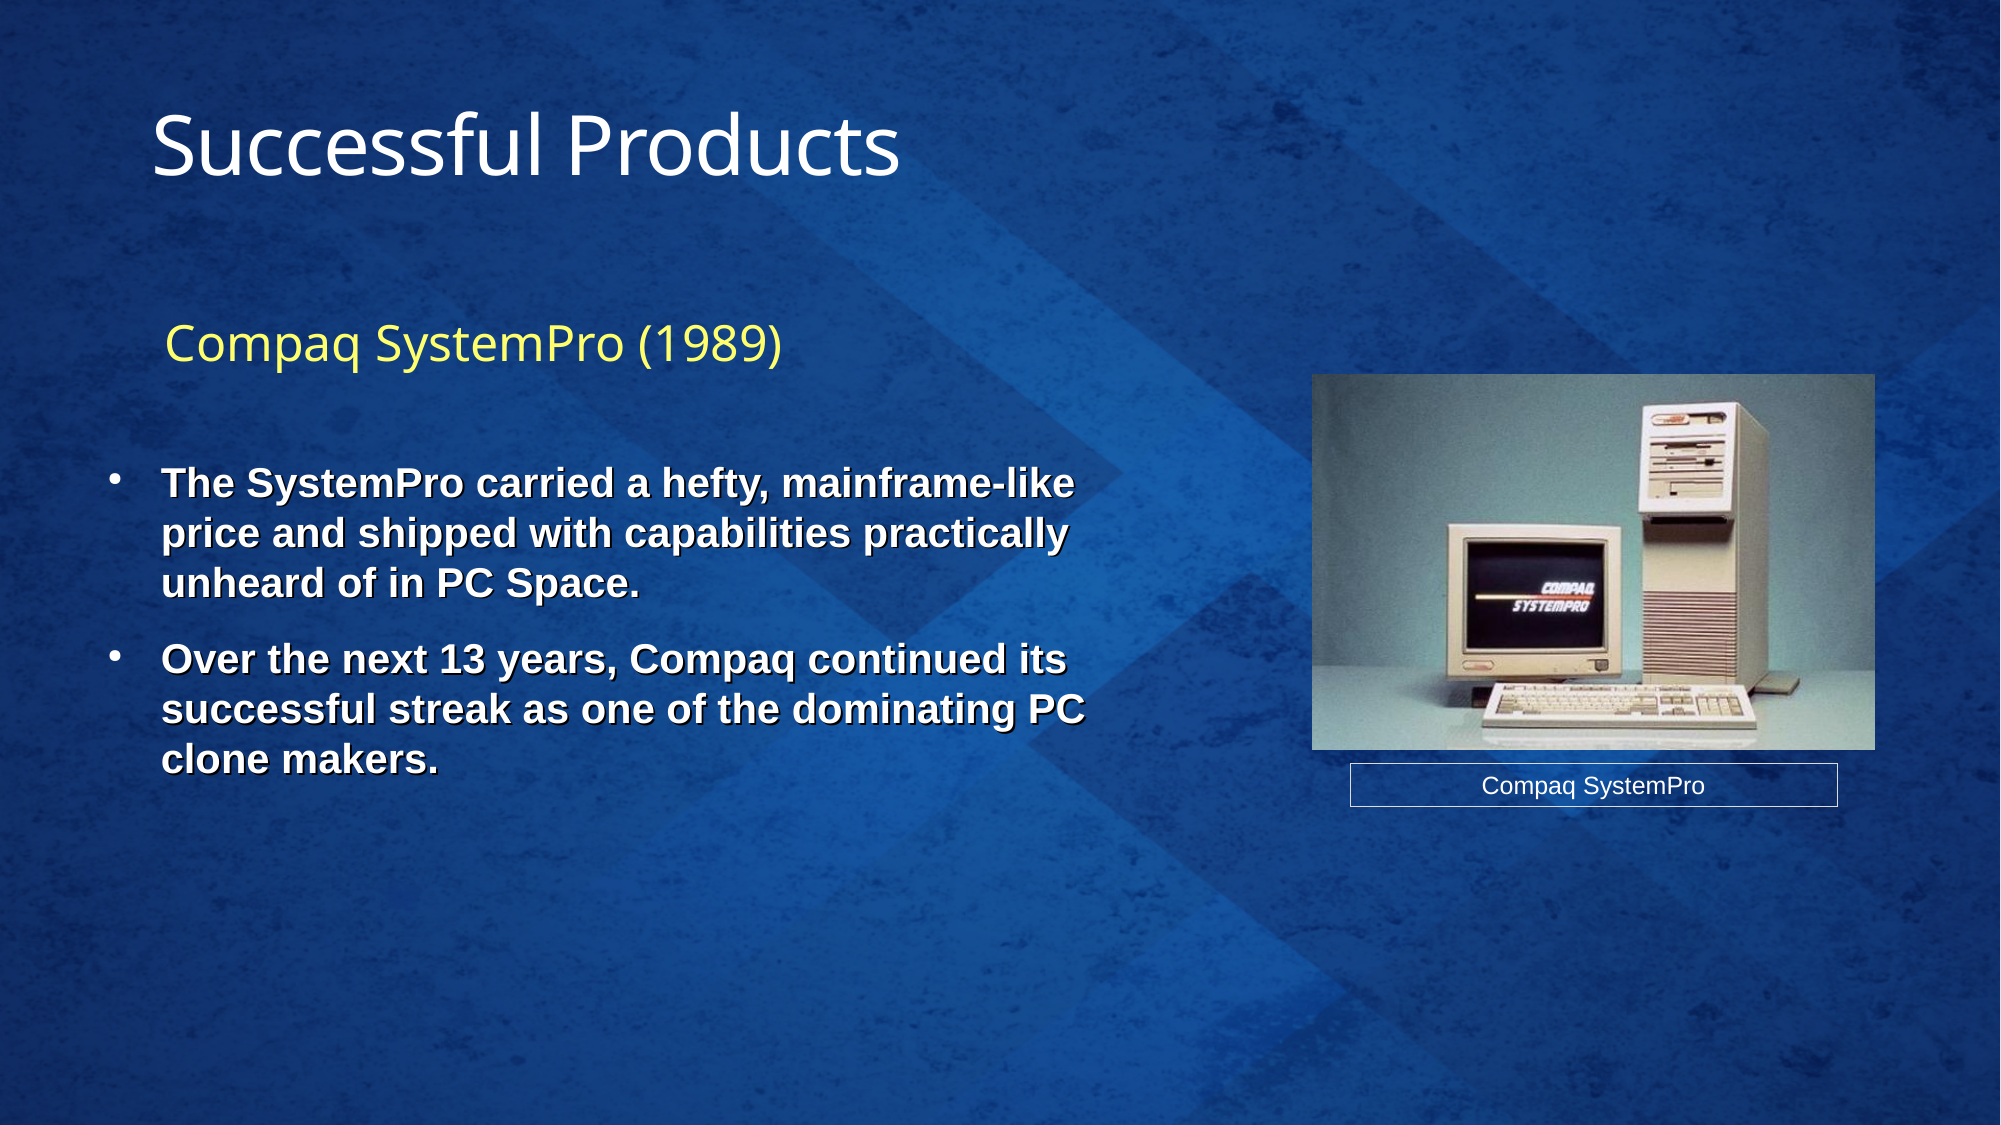

Successful Products
Compaq SystemPro (1989)
# The SystemPro carried a hefty, mainframe-like price and shipped with capabilities practically unheard of in PC Space.
Over the next 13 years, Compaq continued its successful streak as one of the dominating PC clone makers.
Compaq SystemPro